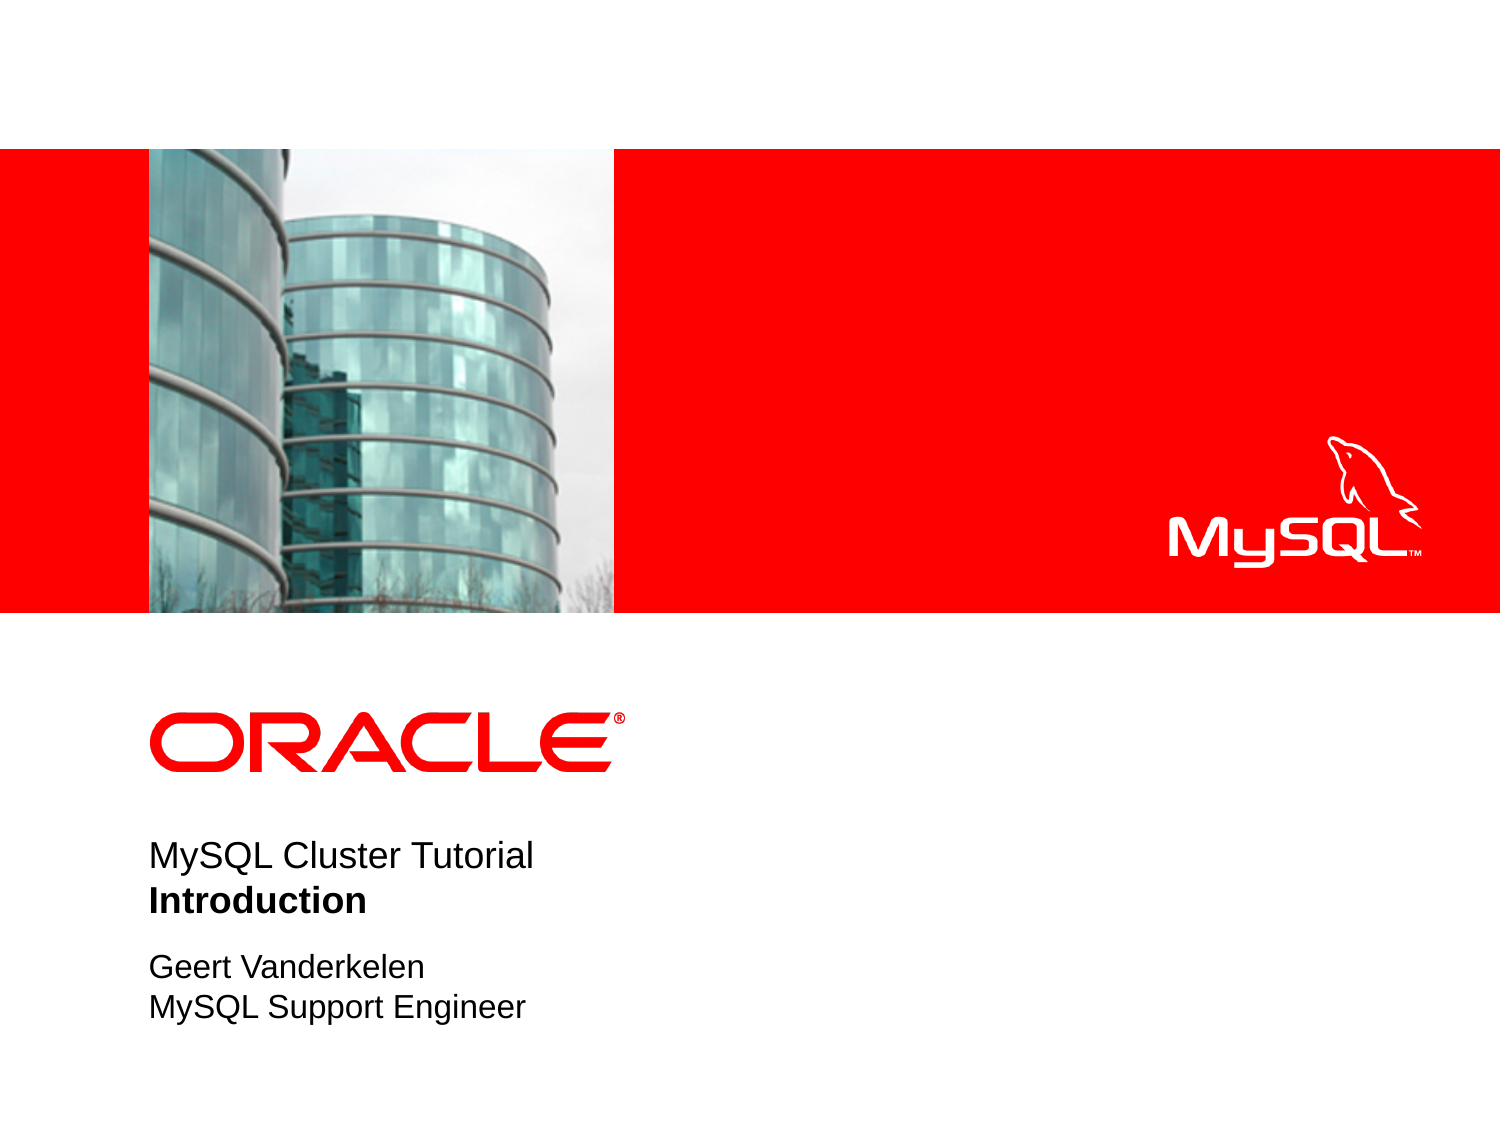

# MySQL Cluster Tutorial Introduction
Geert Vanderkelen
MySQL Support Engineer